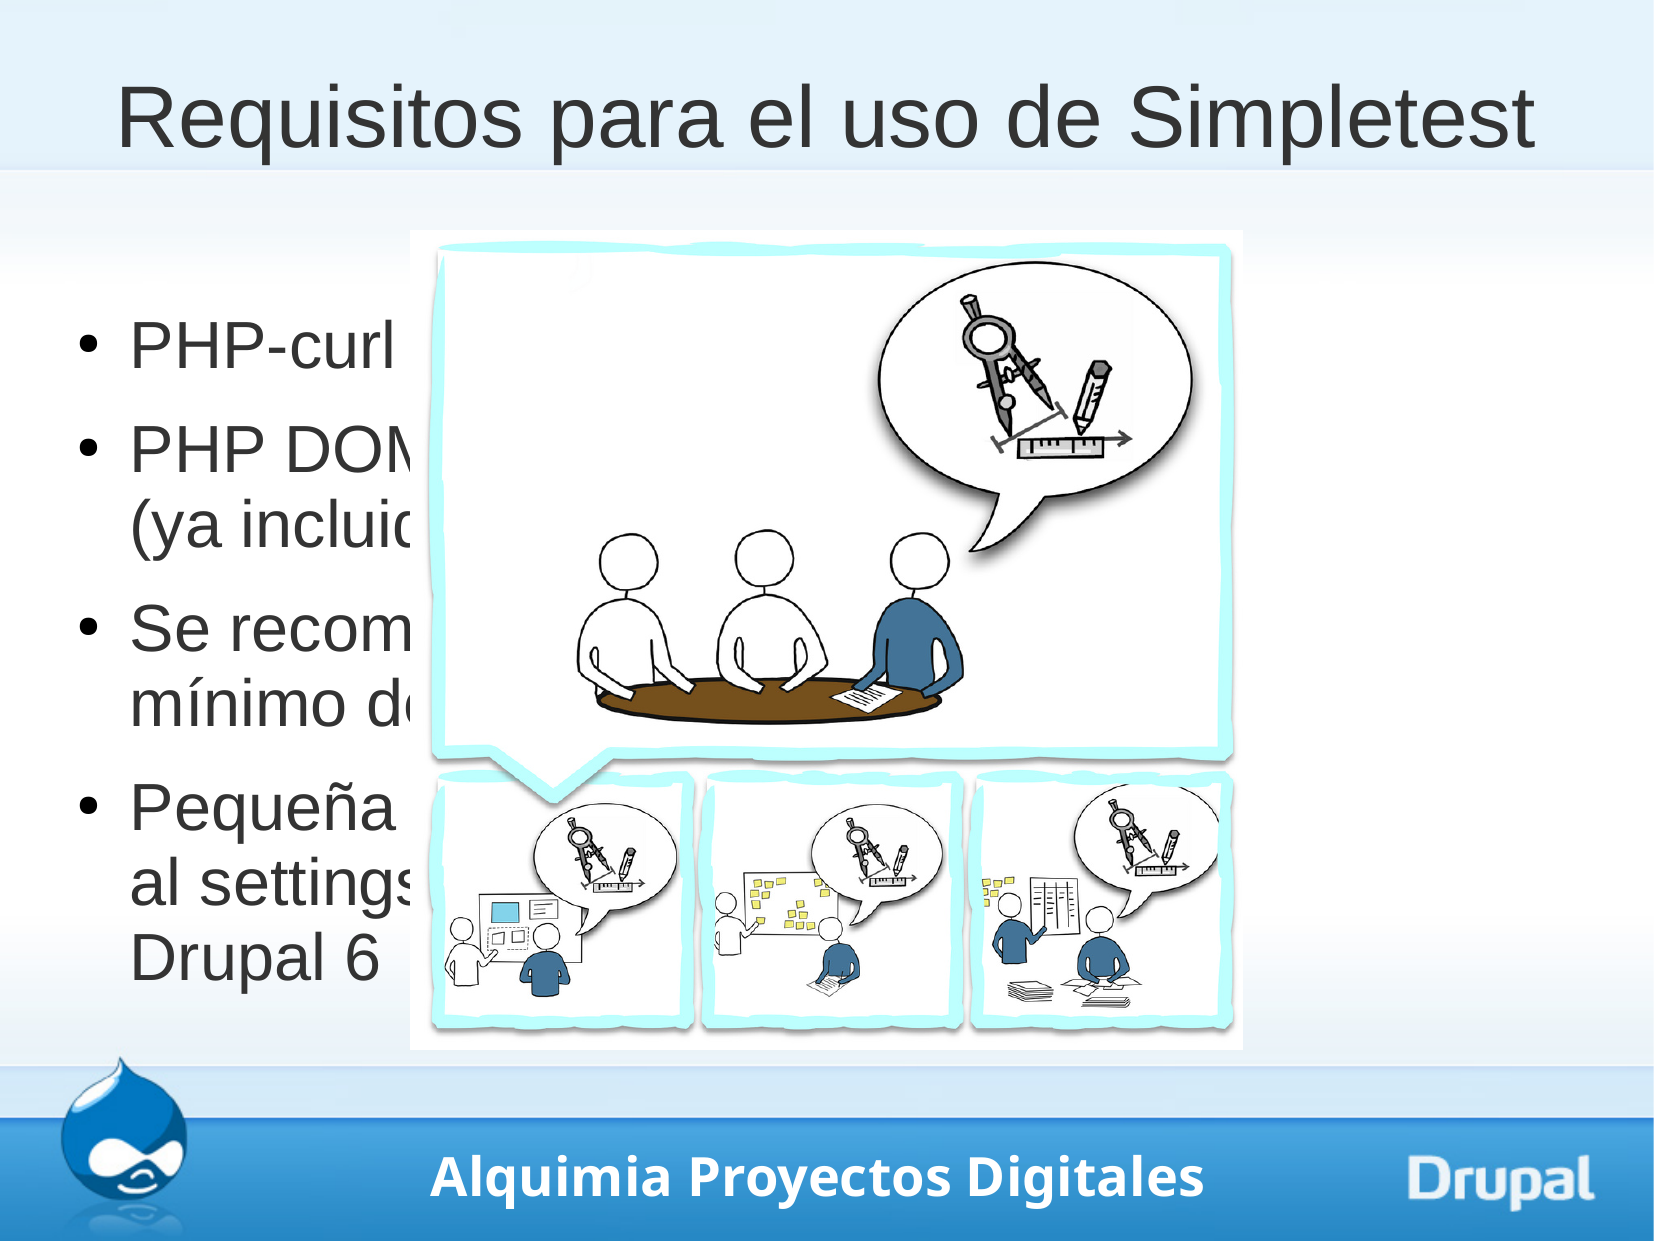

# Requisitos para el uso de Simpletest
PHP-curl extension
PHP DOM extension (ya incluido en PHP5)
Se recomienda un mínimo de 256 MB
Pequeña modificación al settings.php para Drupal 6
Alquimia Proyectos Digitales